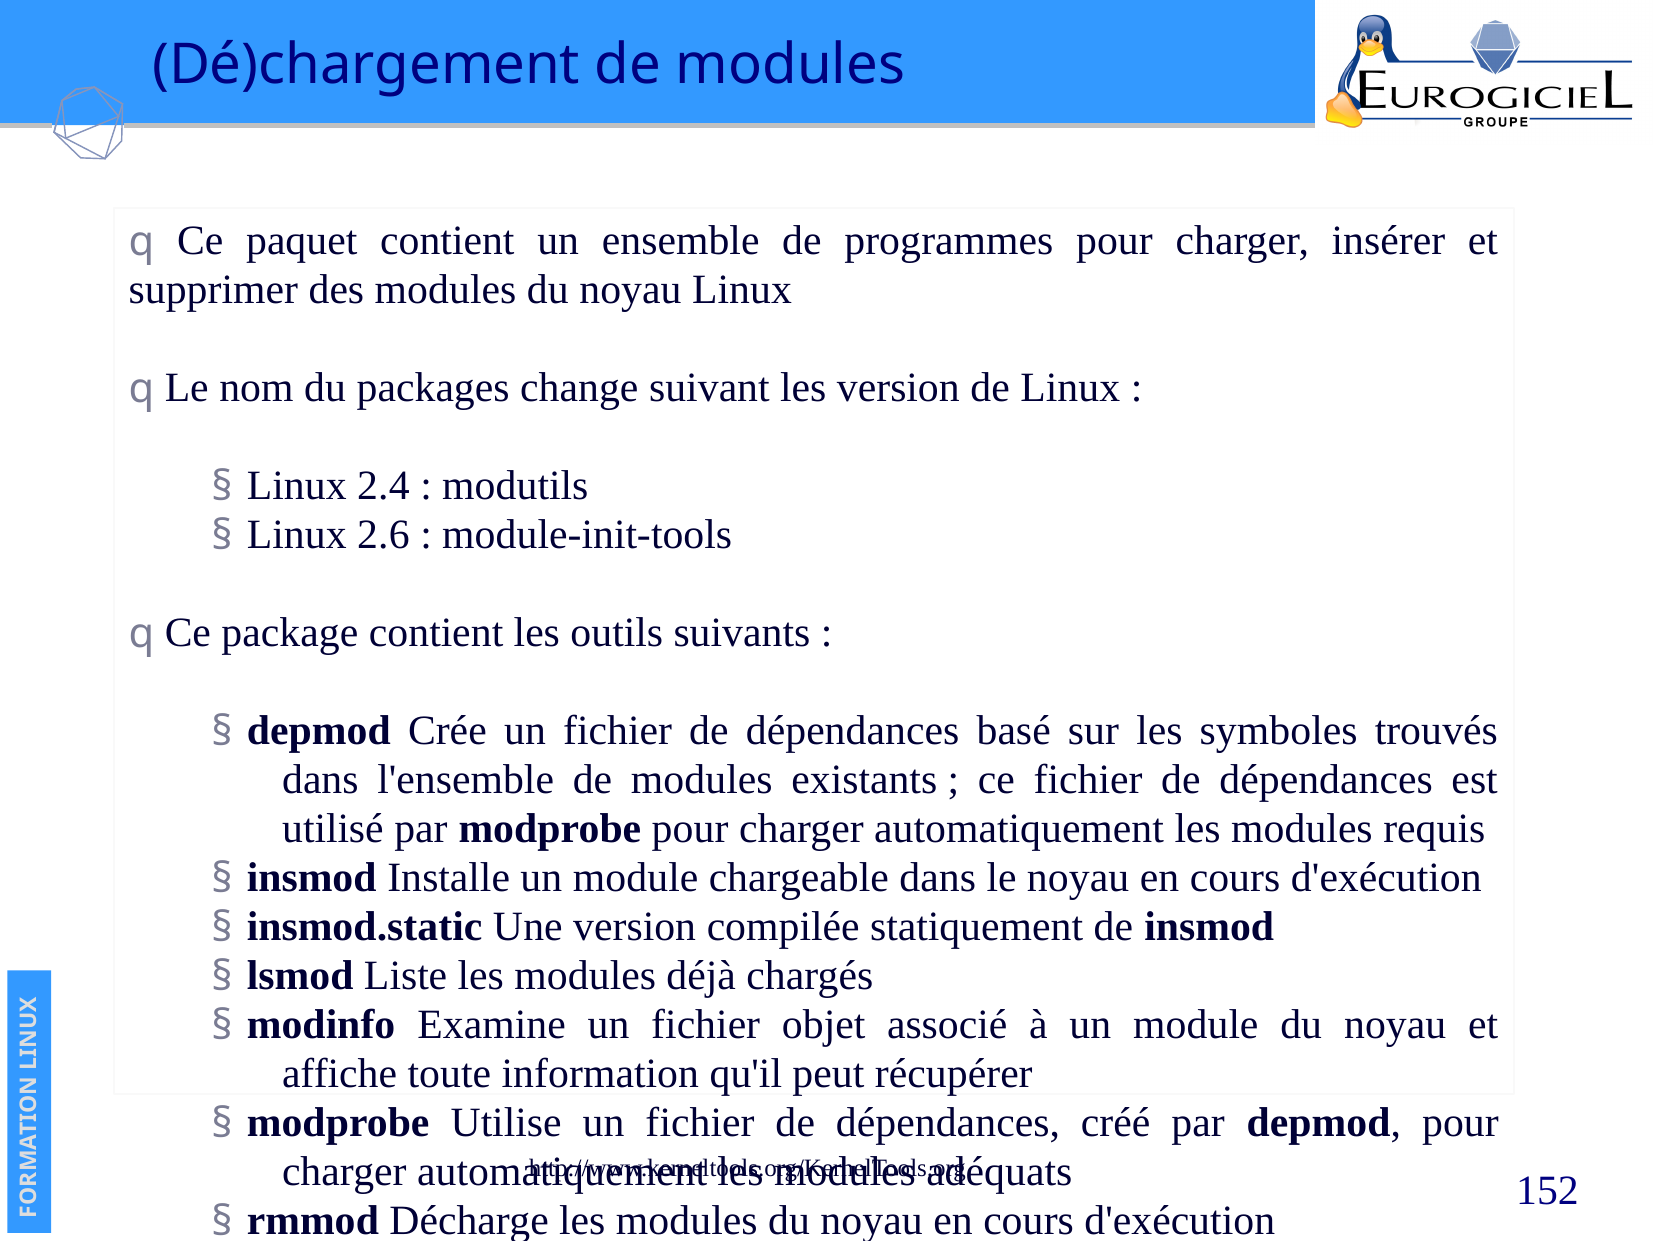

# (Dé)chargement de modules
 Ce paquet contient un ensemble de programmes pour charger, insérer et supprimer des modules du noyau Linux
 Le nom du packages change suivant les version de Linux :
Linux 2.4 : modutils
Linux 2.6 : module-init-tools
 Ce package contient les outils suivants :
depmod Crée un fichier de dépendances basé sur les symboles trouvés dans l'ensemble de modules existants ; ce fichier de dépendances est utilisé par modprobe pour charger automatiquement les modules requis
insmod Installe un module chargeable dans le noyau en cours d'exécution
insmod.static Une version compilée statiquement de insmod
lsmod Liste les modules déjà chargés
modinfo Examine un fichier objet associé à un module du noyau et affiche toute information qu'il peut récupérer
modprobe Utilise un fichier de dépendances, créé par depmod, pour charger automatiquement les modules adéquats
rmmod Décharge les modules du noyau en cours d'exécution
http://www.kerneltools.org/KernelTools.org